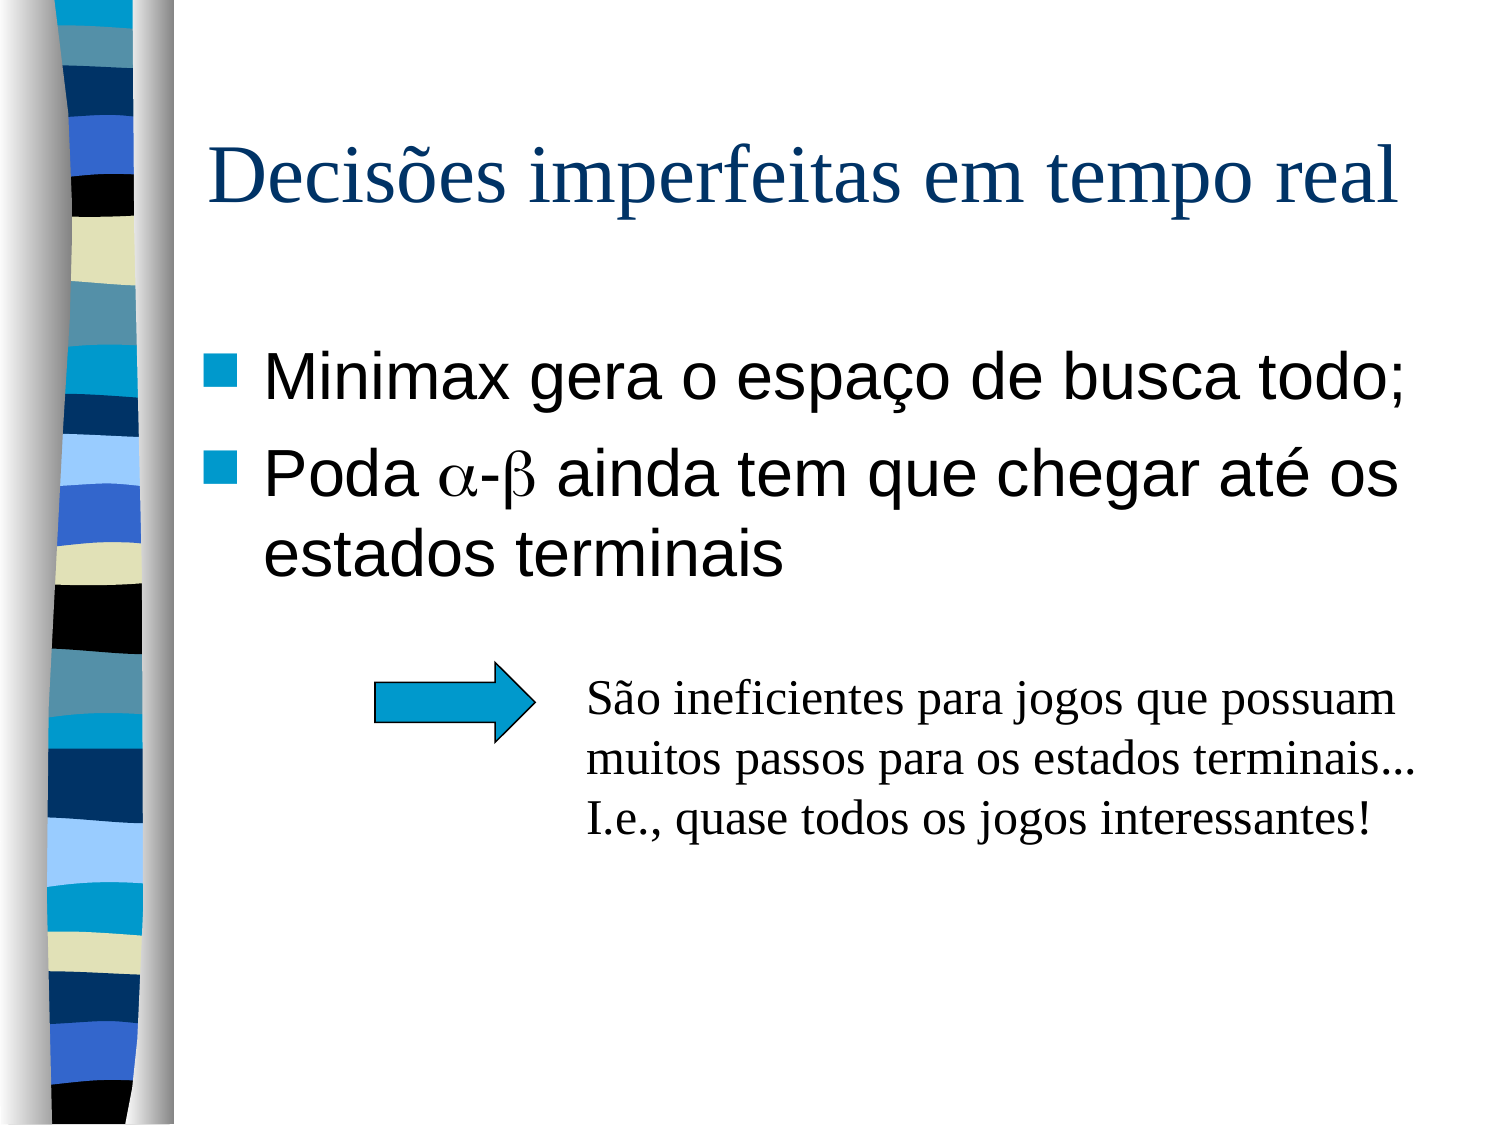

# Decisões imperfeitas em tempo real
Minimax gera o espaço de busca todo;
Poda - ainda tem que chegar até os estados terminais
São ineficientes para jogos que possuam
muitos passos para os estados terminais...
I.e., quase todos os jogos interessantes!